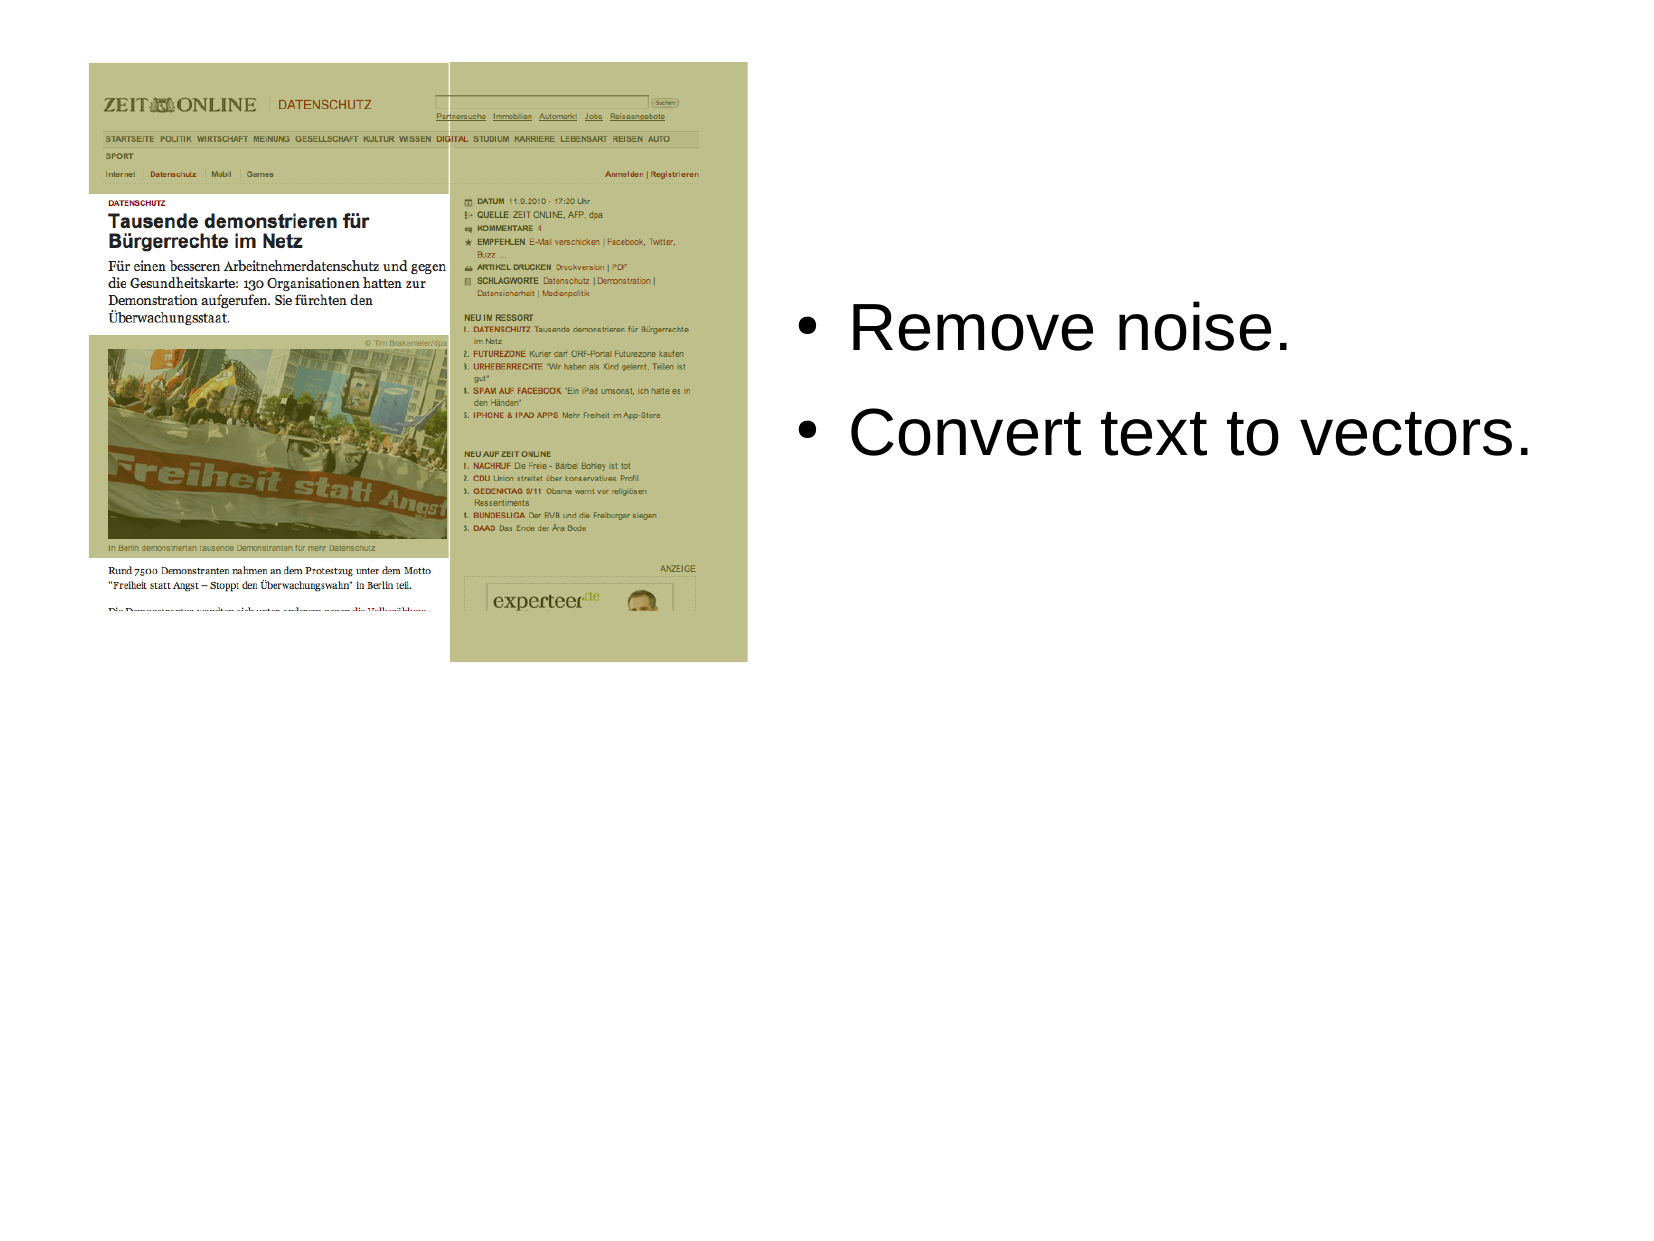

# Remove noise.
Convert text to vectors.